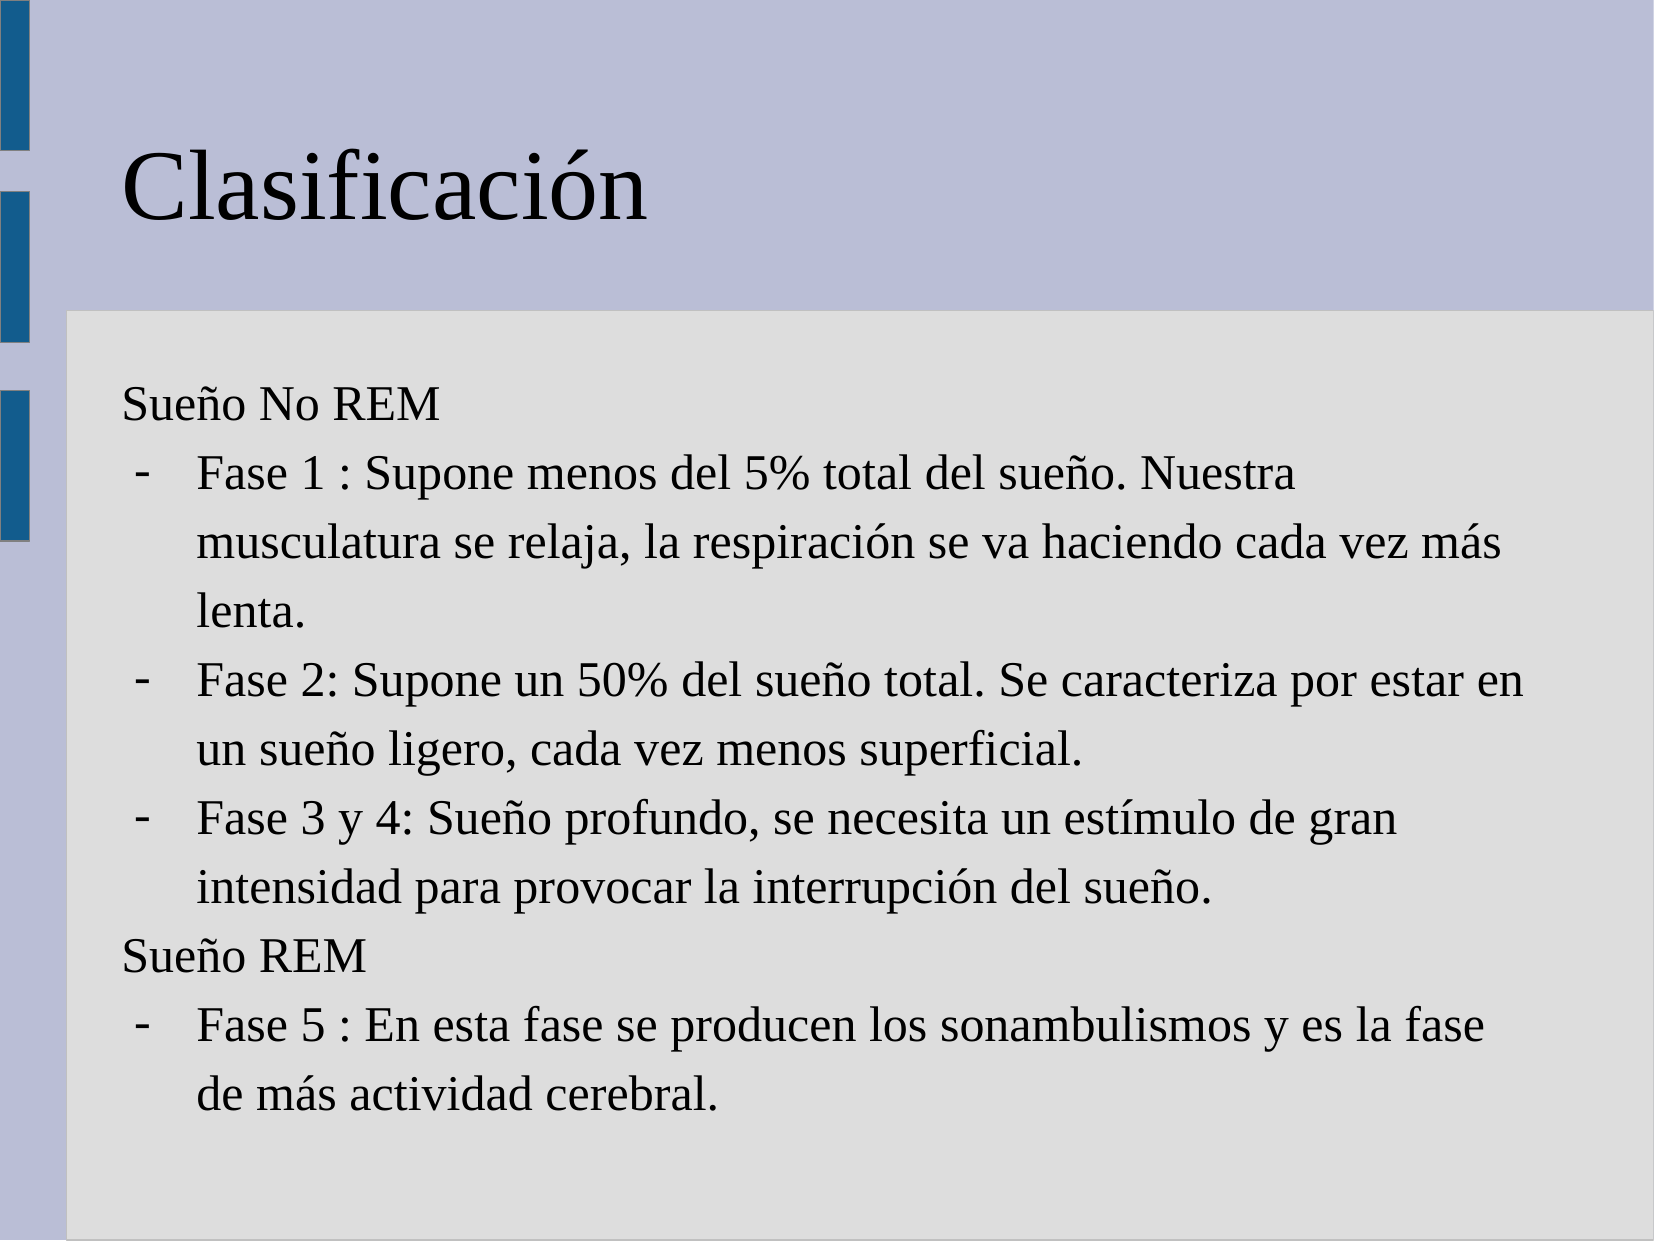

Clasificación
# Sueño No REM
Fase 1 : Supone menos del 5% total del sueño. Nuestra musculatura se relaja, la respiración se va haciendo cada vez más lenta.
Fase 2: Supone un 50% del sueño total. Se caracteriza por estar en un sueño ligero, cada vez menos superficial.
Fase 3 y 4: Sueño profundo, se necesita un estímulo de gran intensidad para provocar la interrupción del sueño.
Sueño REM
Fase 5 : En esta fase se producen los sonambulismos y es la fase de más actividad cerebral.